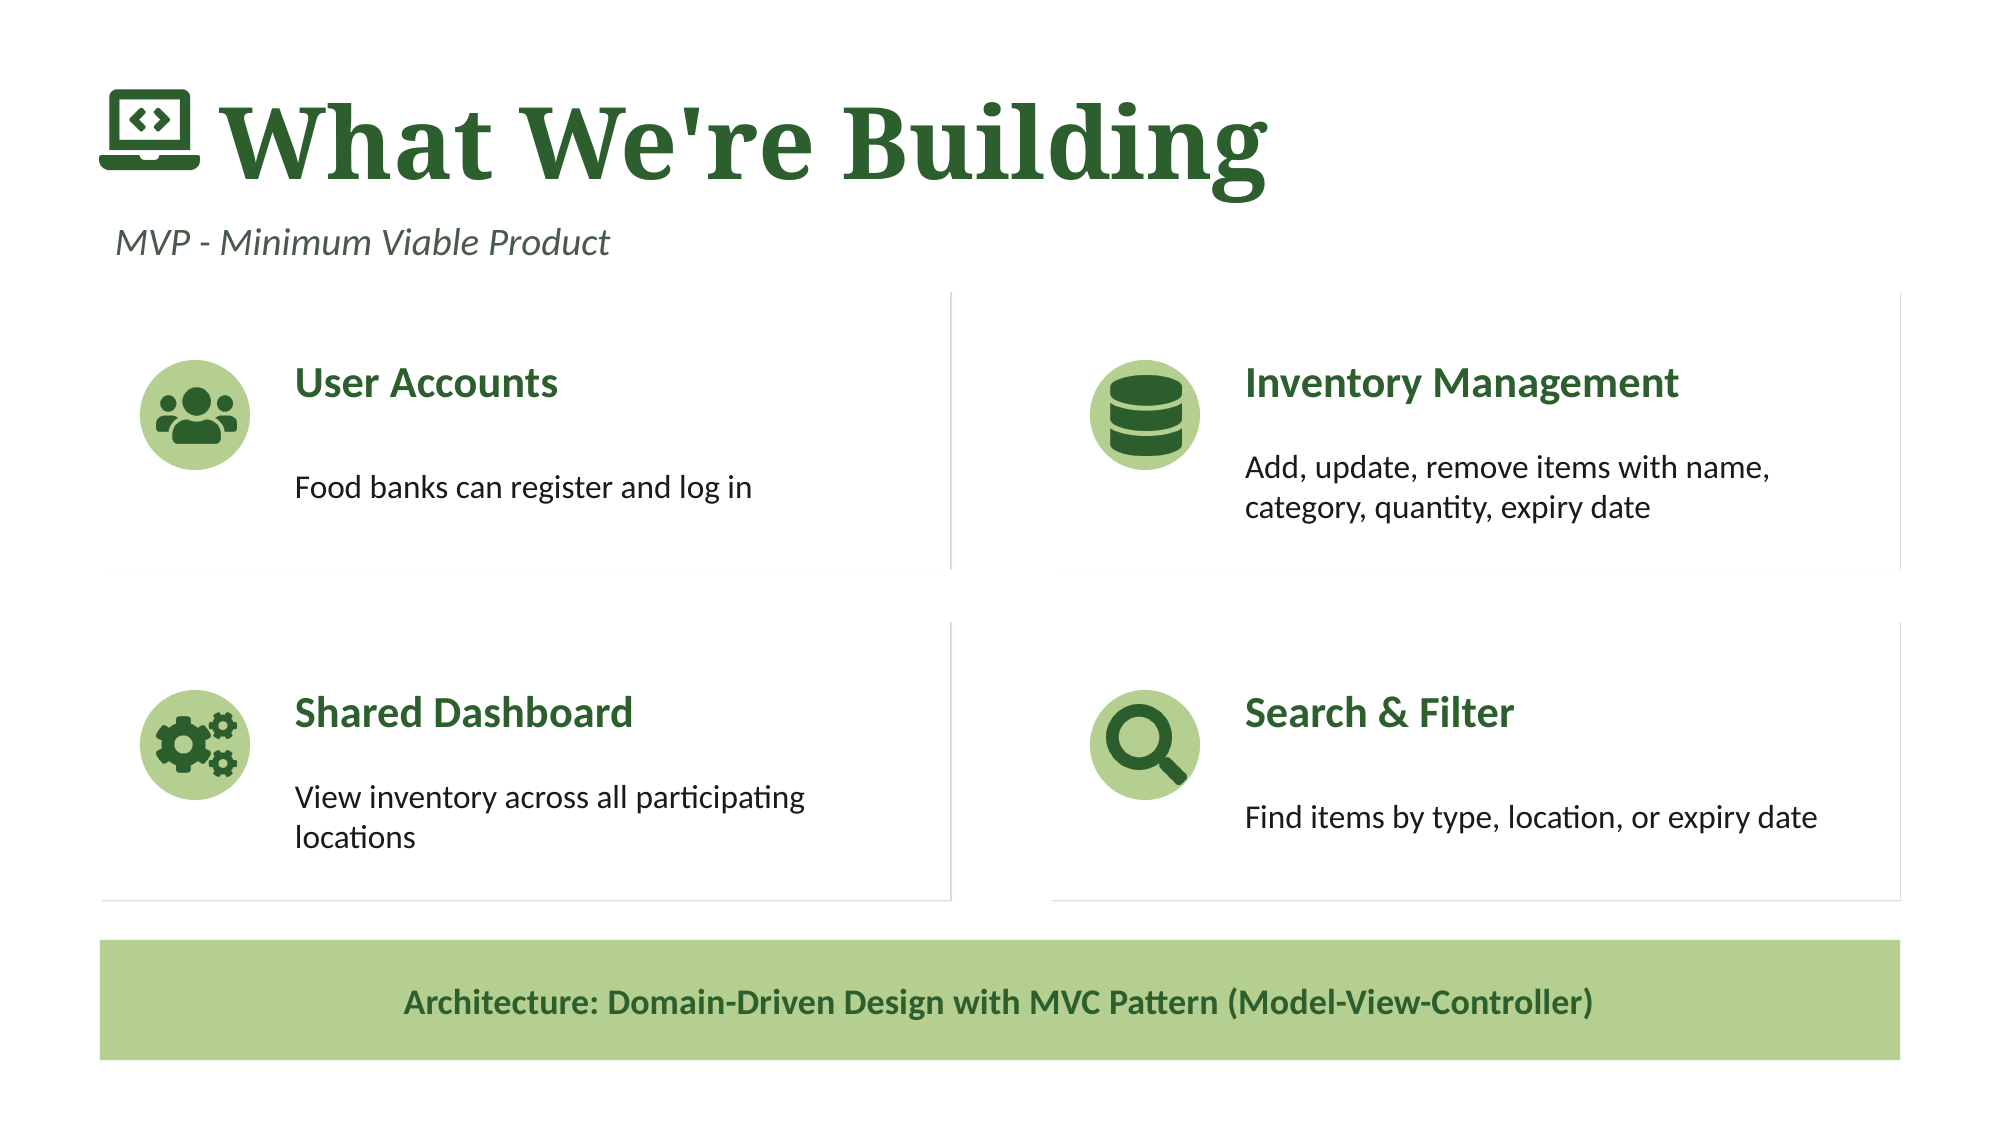

What We're Building
MVP - Minimum Viable Product
User Accounts
Inventory Management
Food banks can register and log in
Add, update, remove items with name, category, quantity, expiry date
Shared Dashboard
Search & Filter
View inventory across all participating locations
Find items by type, location, or expiry date
Architecture: Domain-Driven Design with MVC Pattern (Model-View-Controller)